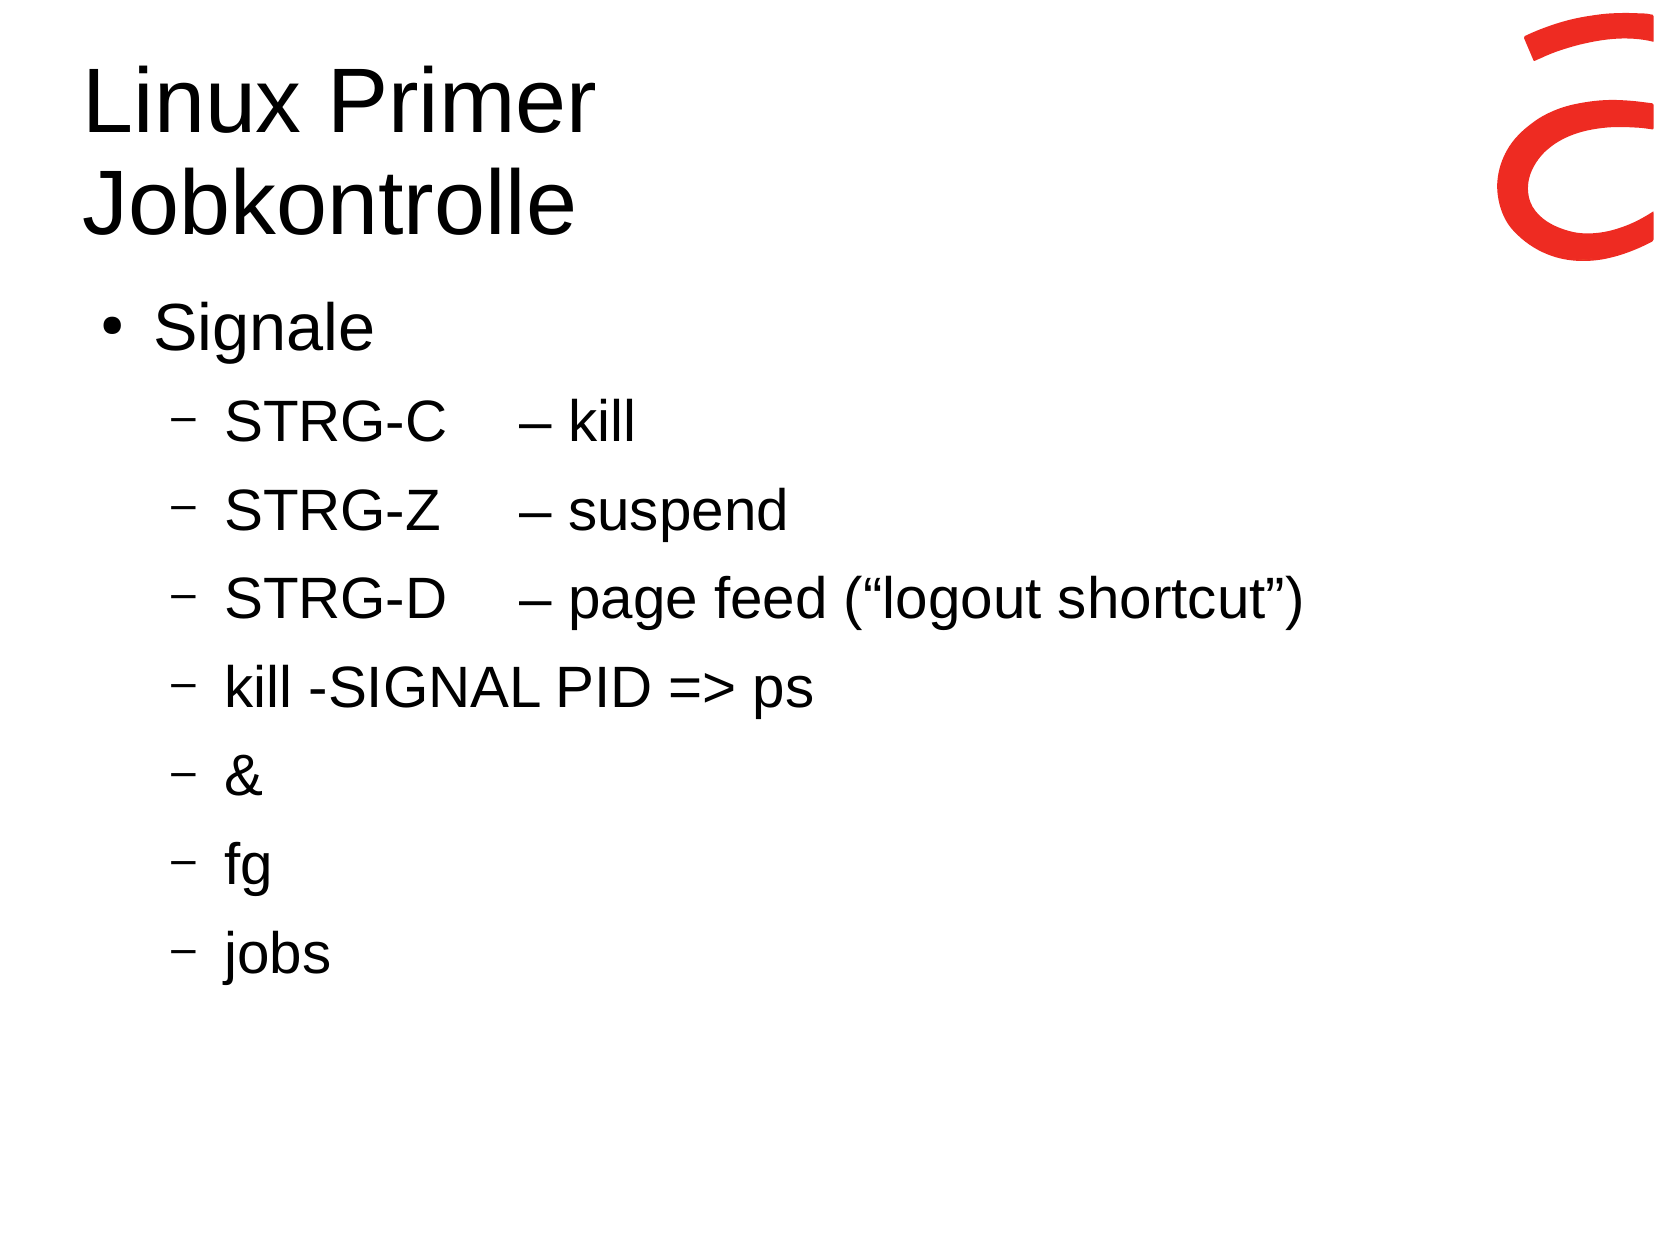

# Linux Primer Jobkontrolle
Signale
STRG-C	– kill
STRG-Z	 	– suspend
STRG-D 	– page feed (“logout shortcut”)
kill -SIGNAL PID => ps
&
fg
jobs